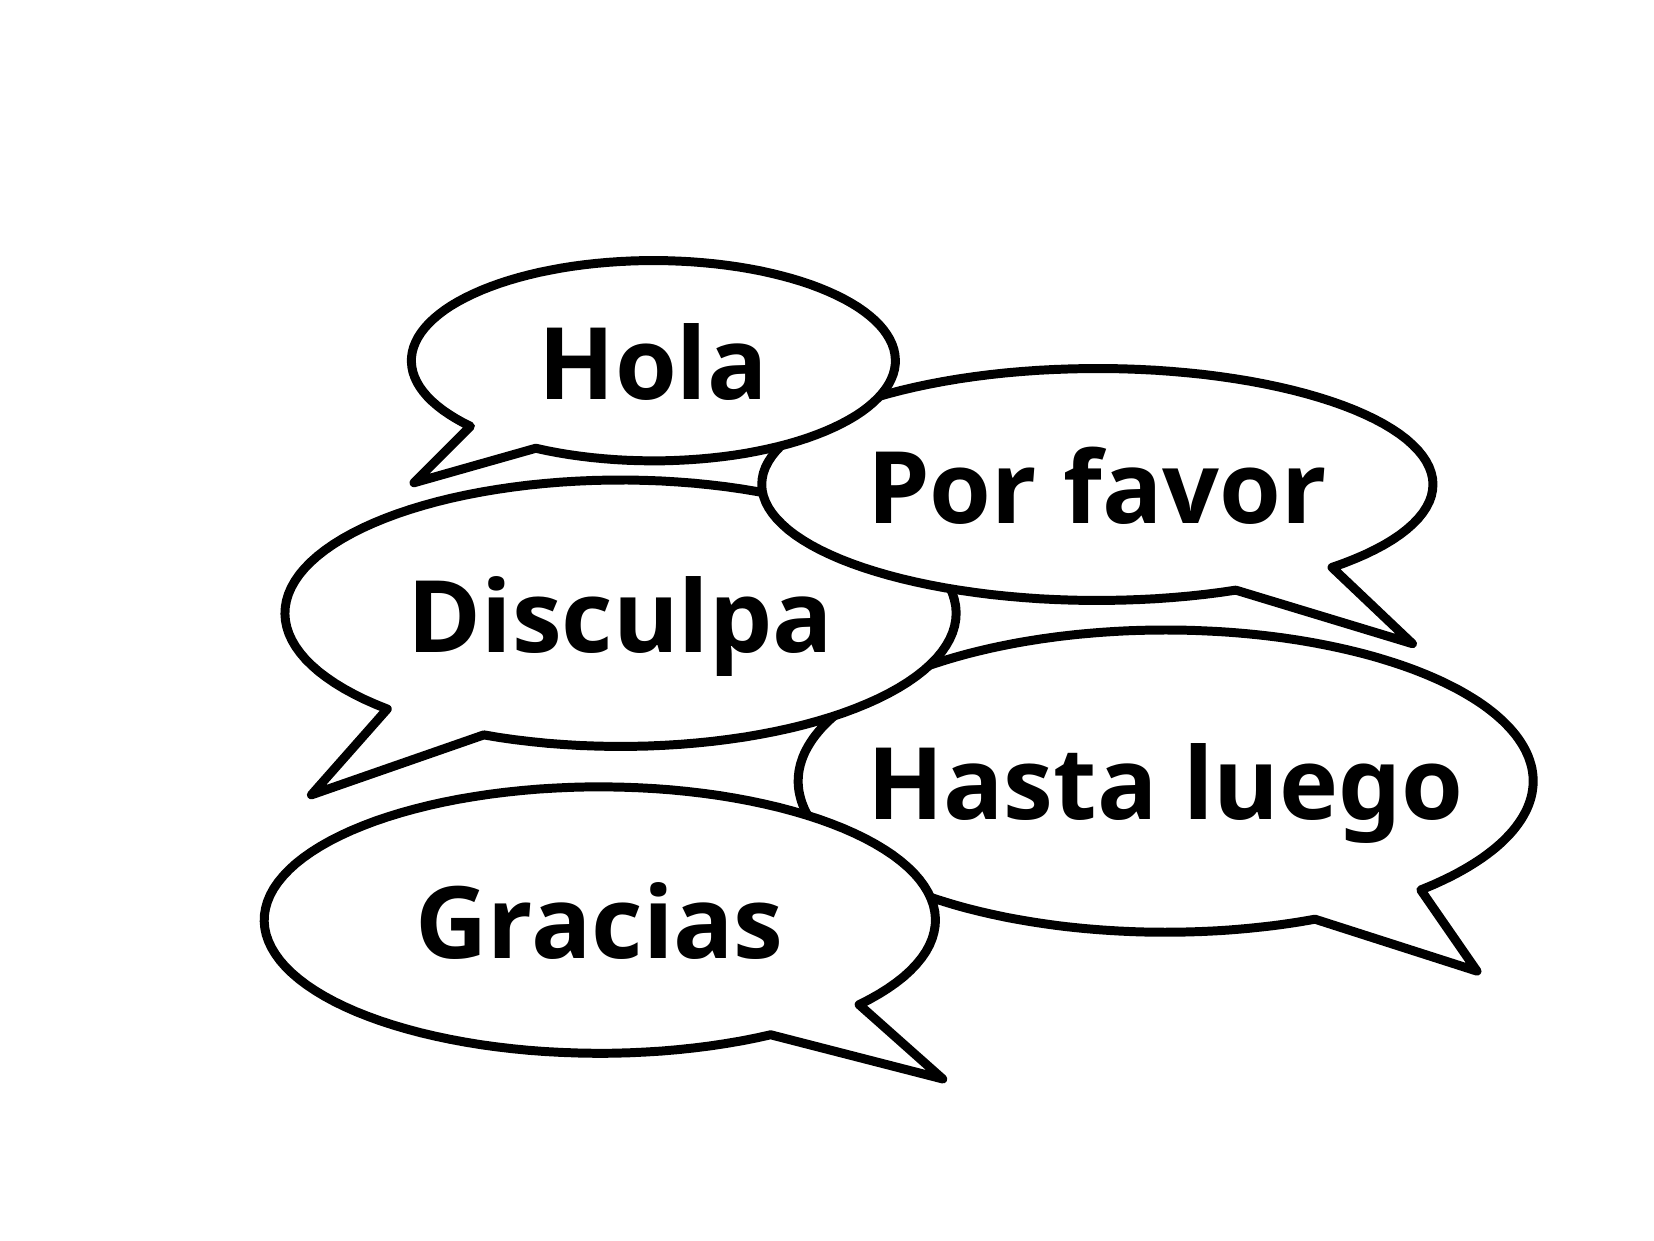

Hola
Por favor
Disculpa
Hasta luego
Gracias